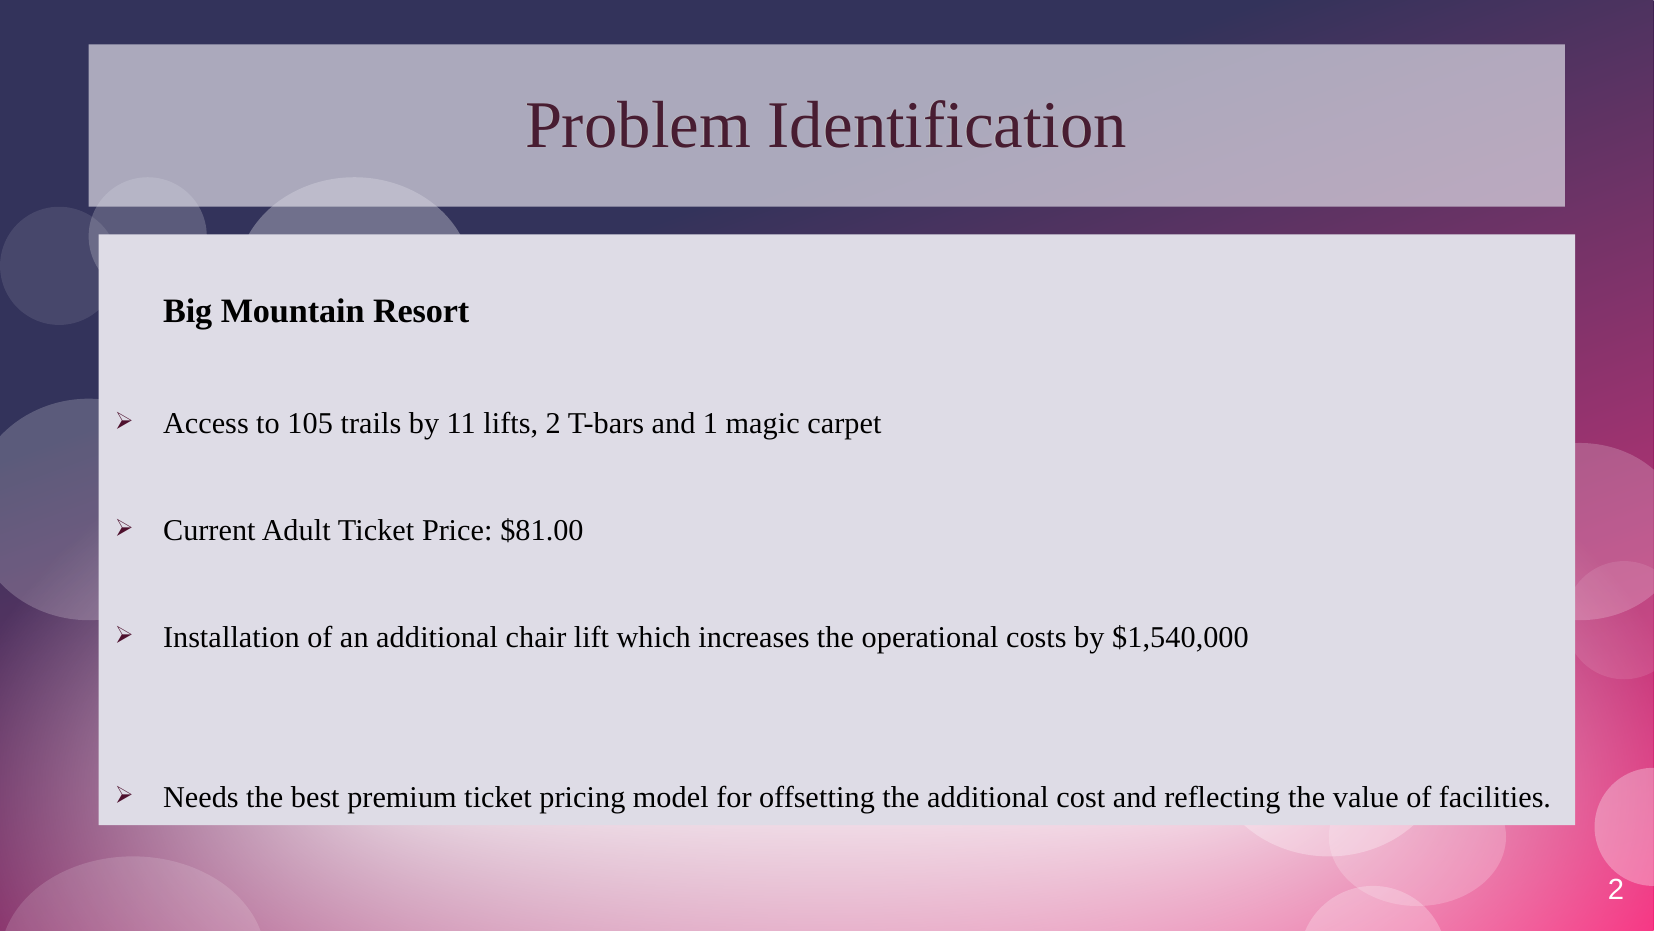

# Problem Identification
Big Mountain Resort
Access to 105 trails by 11 lifts, 2 T-bars and 1 magic carpet
Current Adult Ticket Price: $81.00
Installation of an additional chair lift which increases the operational costs by $1,540,000
Needs the best premium ticket pricing model for offsetting the additional cost and reflecting the value of facilities.